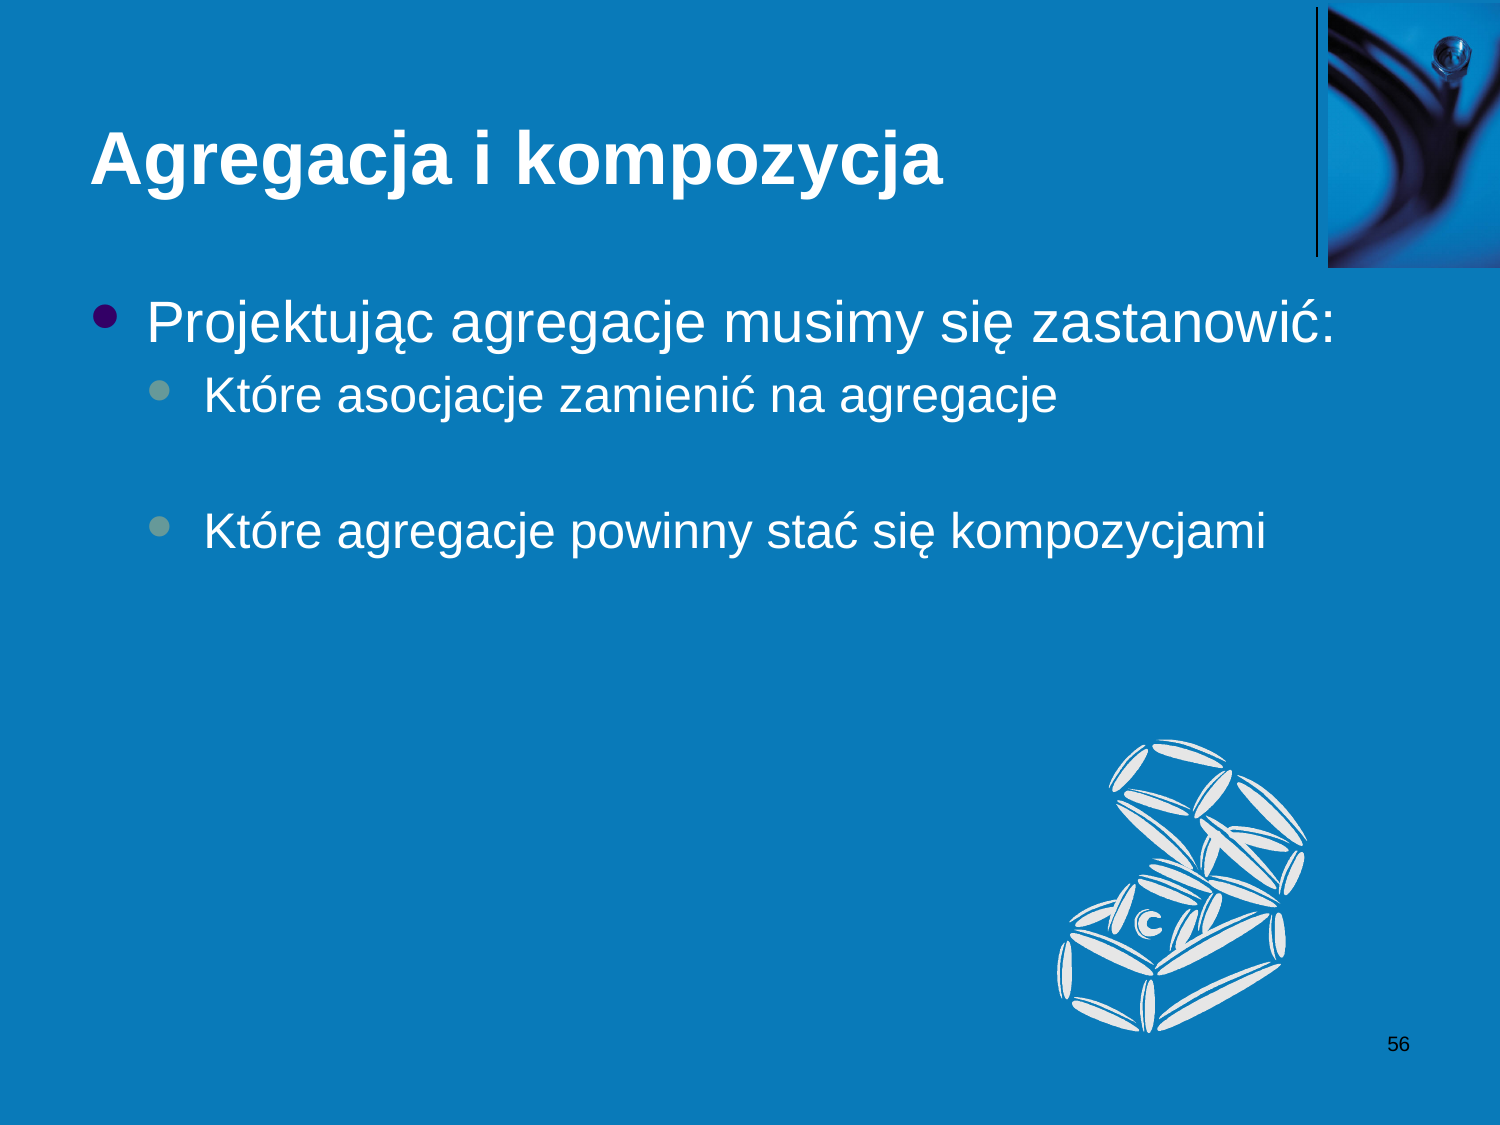

# Agregacja i kompozycja
Projektując agregacje musimy się zastanowić:
Które asocjacje zamienić na agregacje
Które agregacje powinny stać się kompozycjami
56